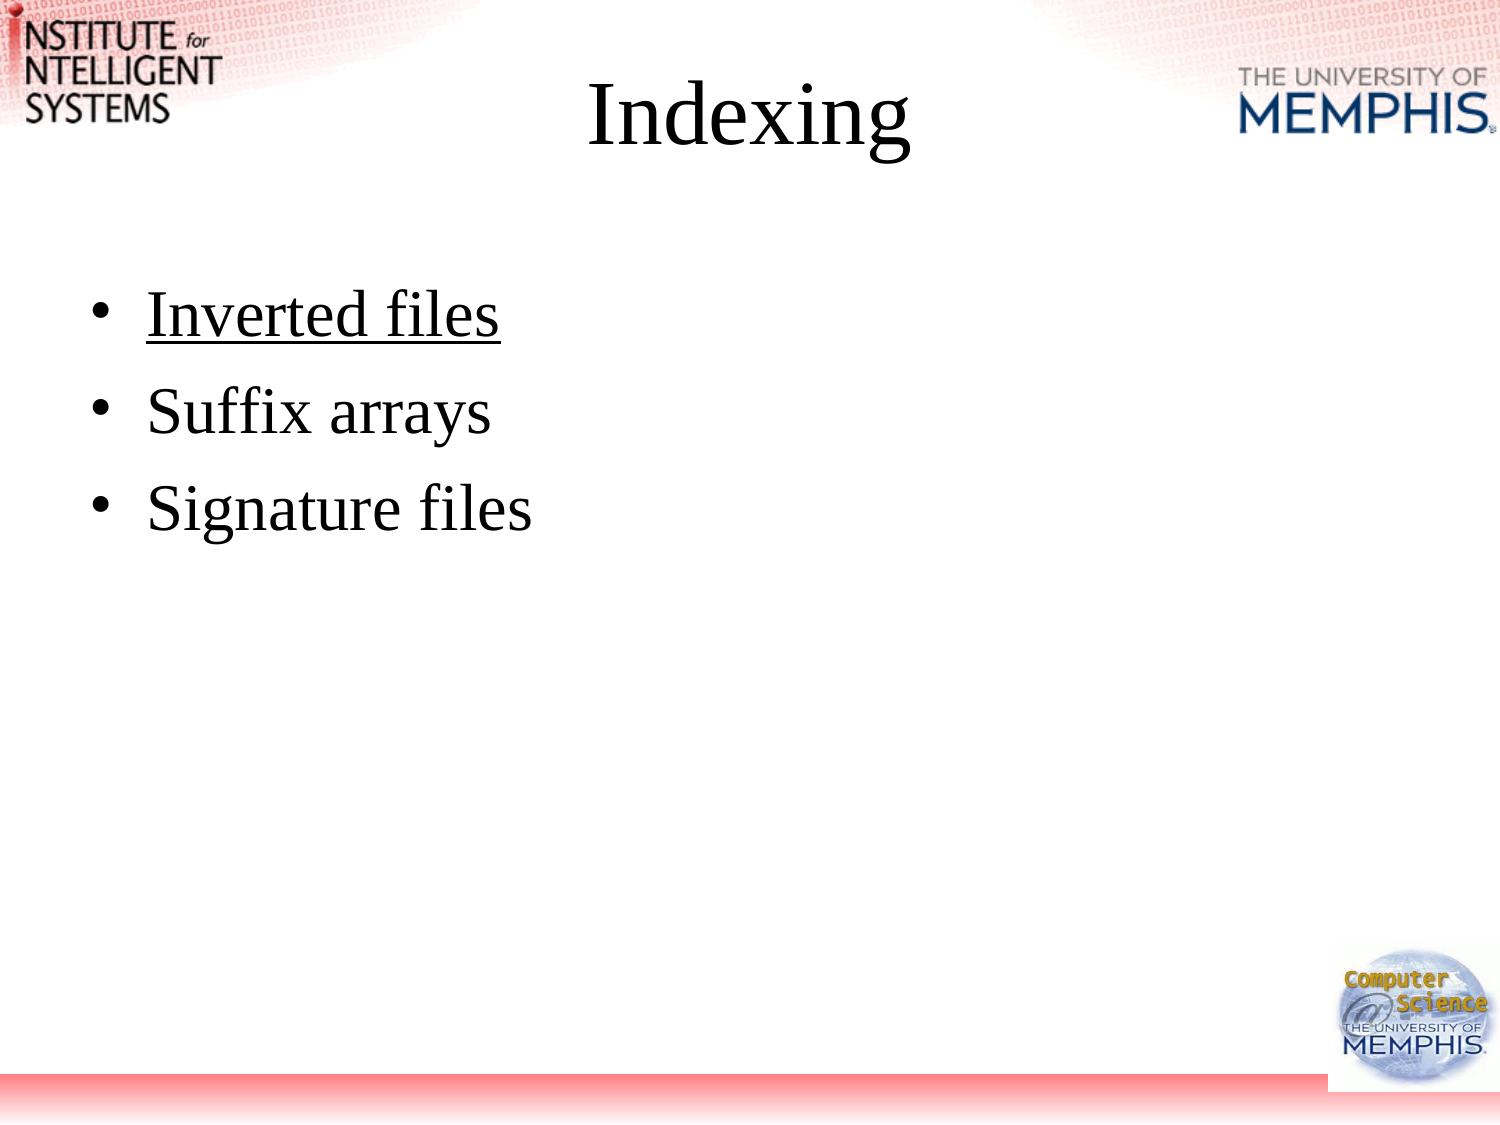

# Indexing
Inverted files
Suffix arrays
Signature files